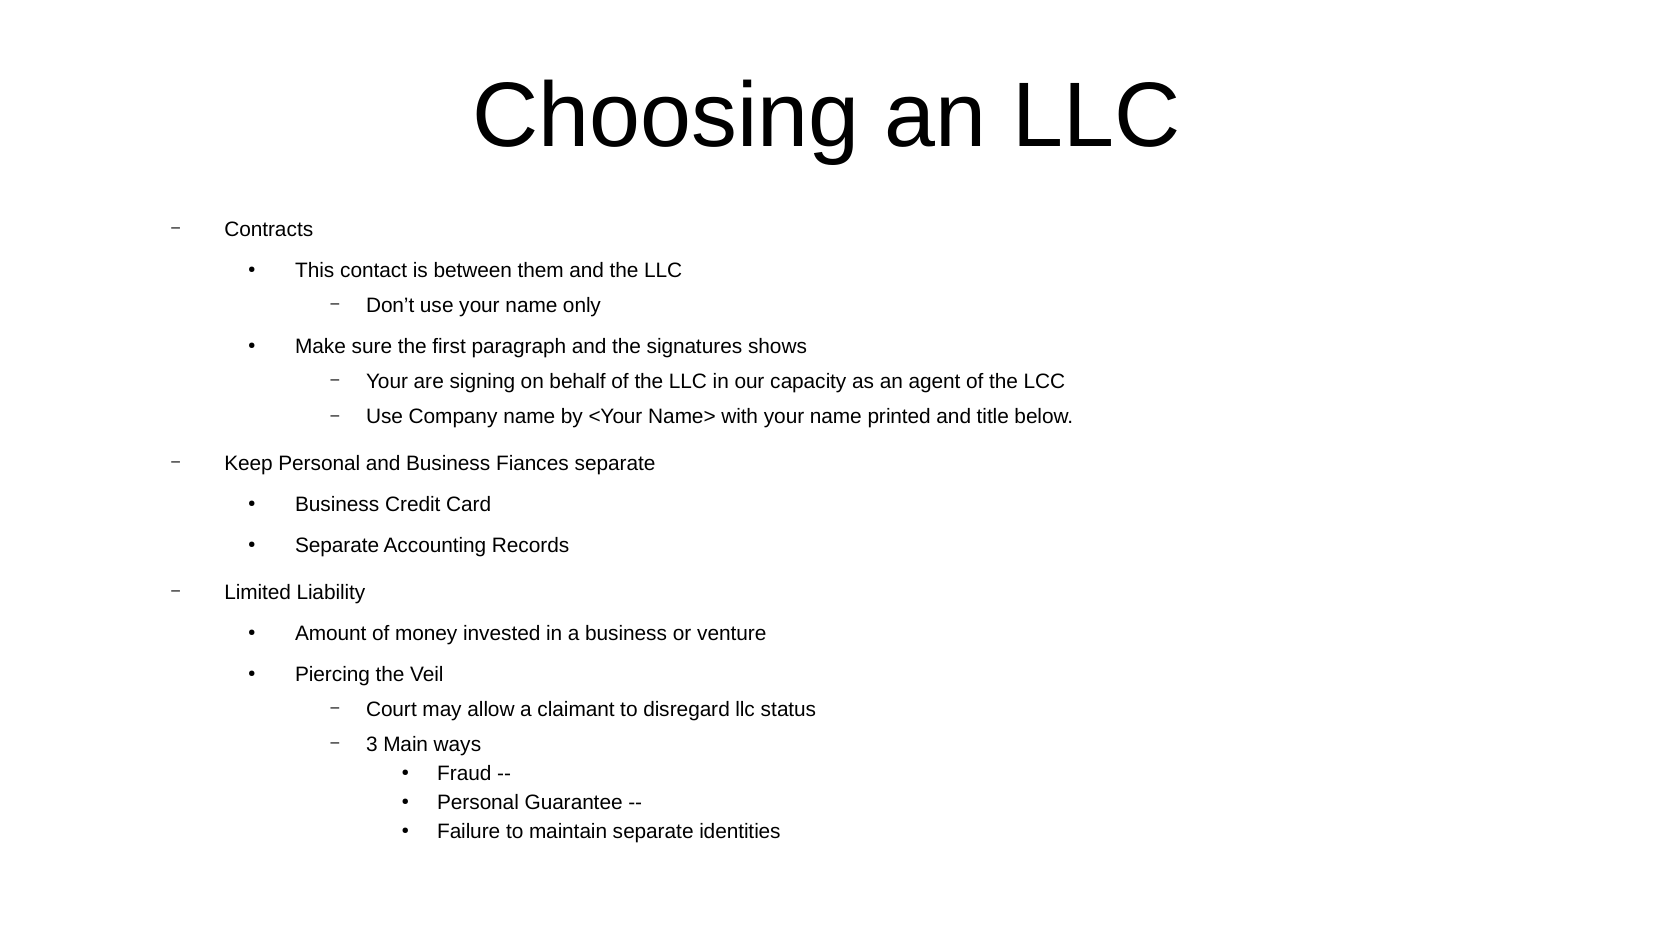

# Choosing an LLC
Contracts
This contact is between them and the LLC
Don’t use your name only
Make sure the first paragraph and the signatures shows
Your are signing on behalf of the LLC in our capacity as an agent of the LCC
Use Company name by <Your Name> with your name printed and title below.
Keep Personal and Business Fiances separate
Business Credit Card
Separate Accounting Records
Limited Liability
Amount of money invested in a business or venture
Piercing the Veil
Court may allow a claimant to disregard llc status
3 Main ways
Fraud --
Personal Guarantee --
Failure to maintain separate identities